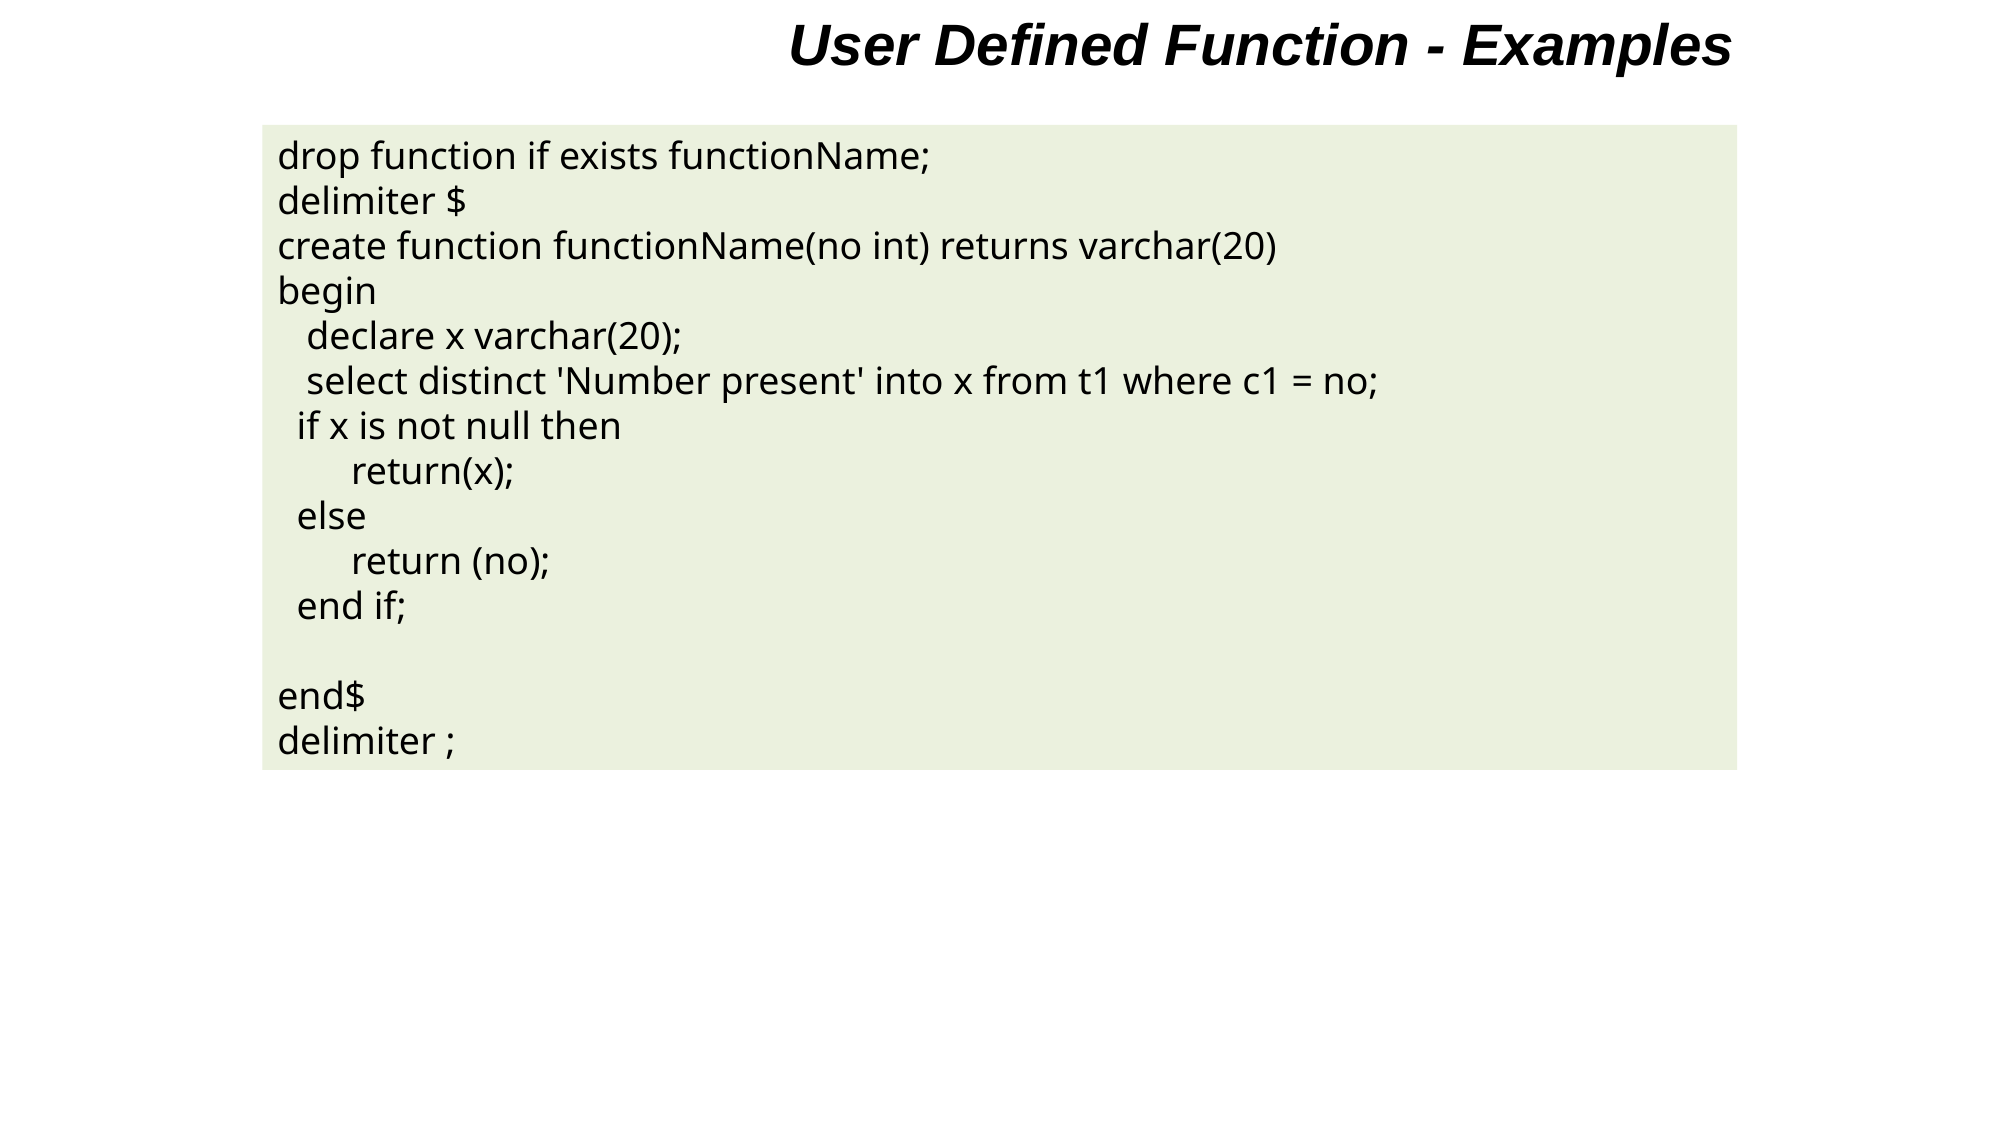

User Defined Function - Examples
drop function if exists functionName;
delimiter $
create function functionName(no int) returns varchar(20)
begin
 declare x varchar(20);
 select distinct 'Number present' into x from t1 where c1 = no;
 if x is not null then
	return(x);
 else
	return (no);
 end if;
end$
delimiter ;